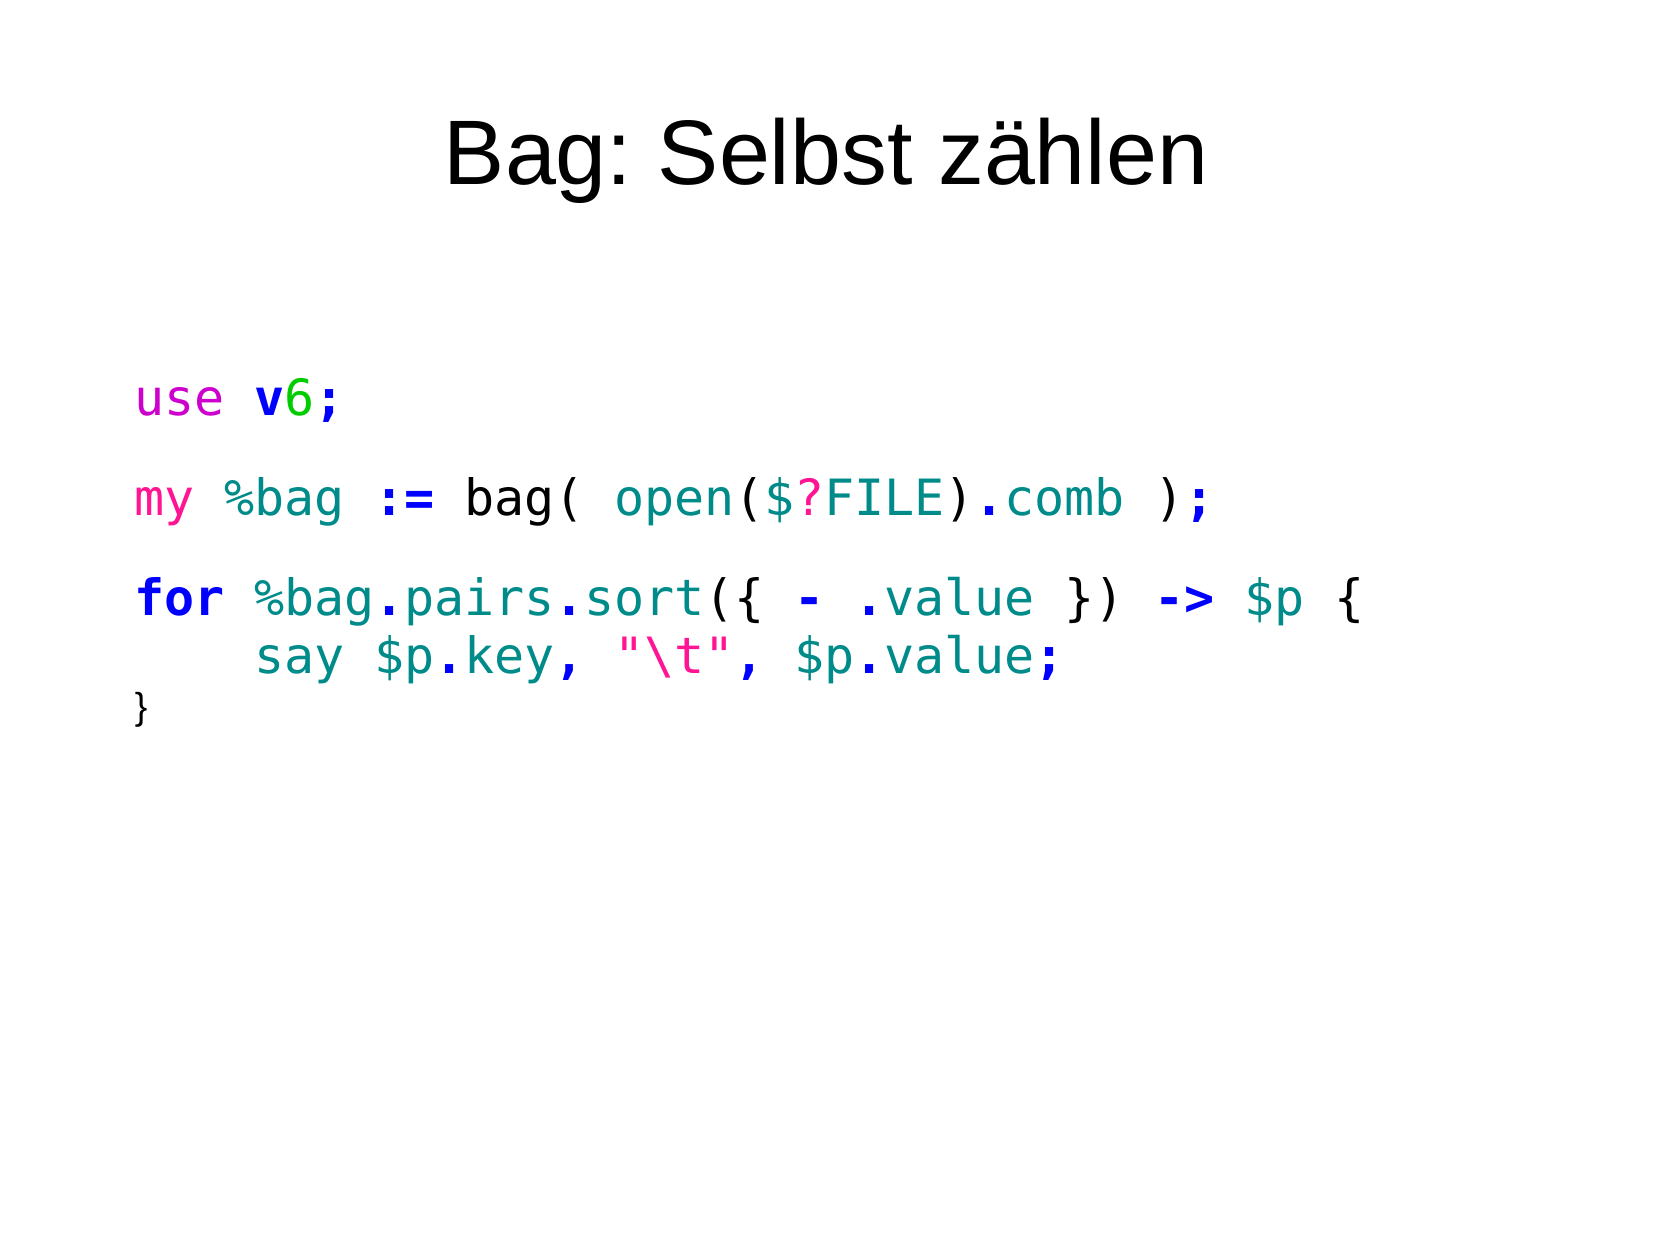

# Bag: Selbst zählen
use v6;
my %bag := bag( open($?FILE).comb );
for %bag.pairs.sort({ - .value }) -> $p {
 say $p.key, "\t", $p.value;
}